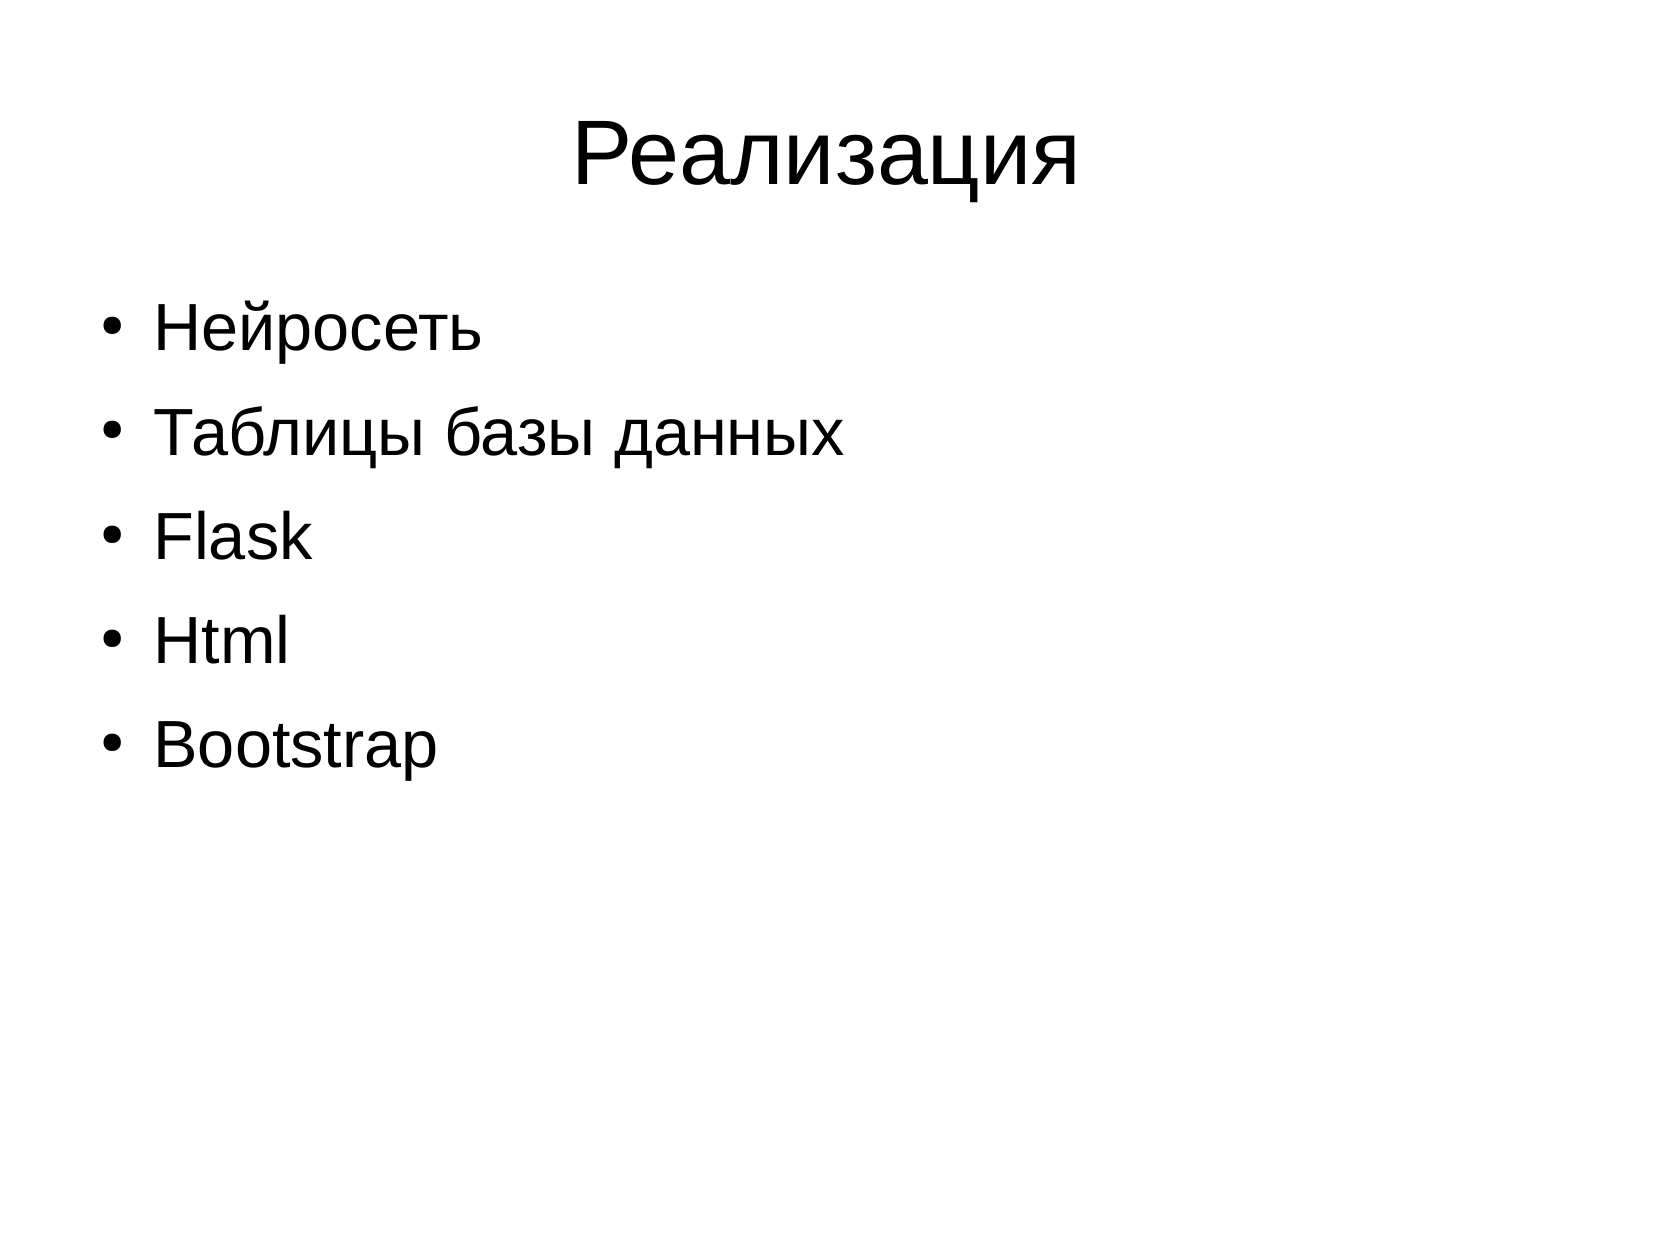

# Реализация
Нейросеть
Таблицы базы данных
Flask
Html
Bootstrap